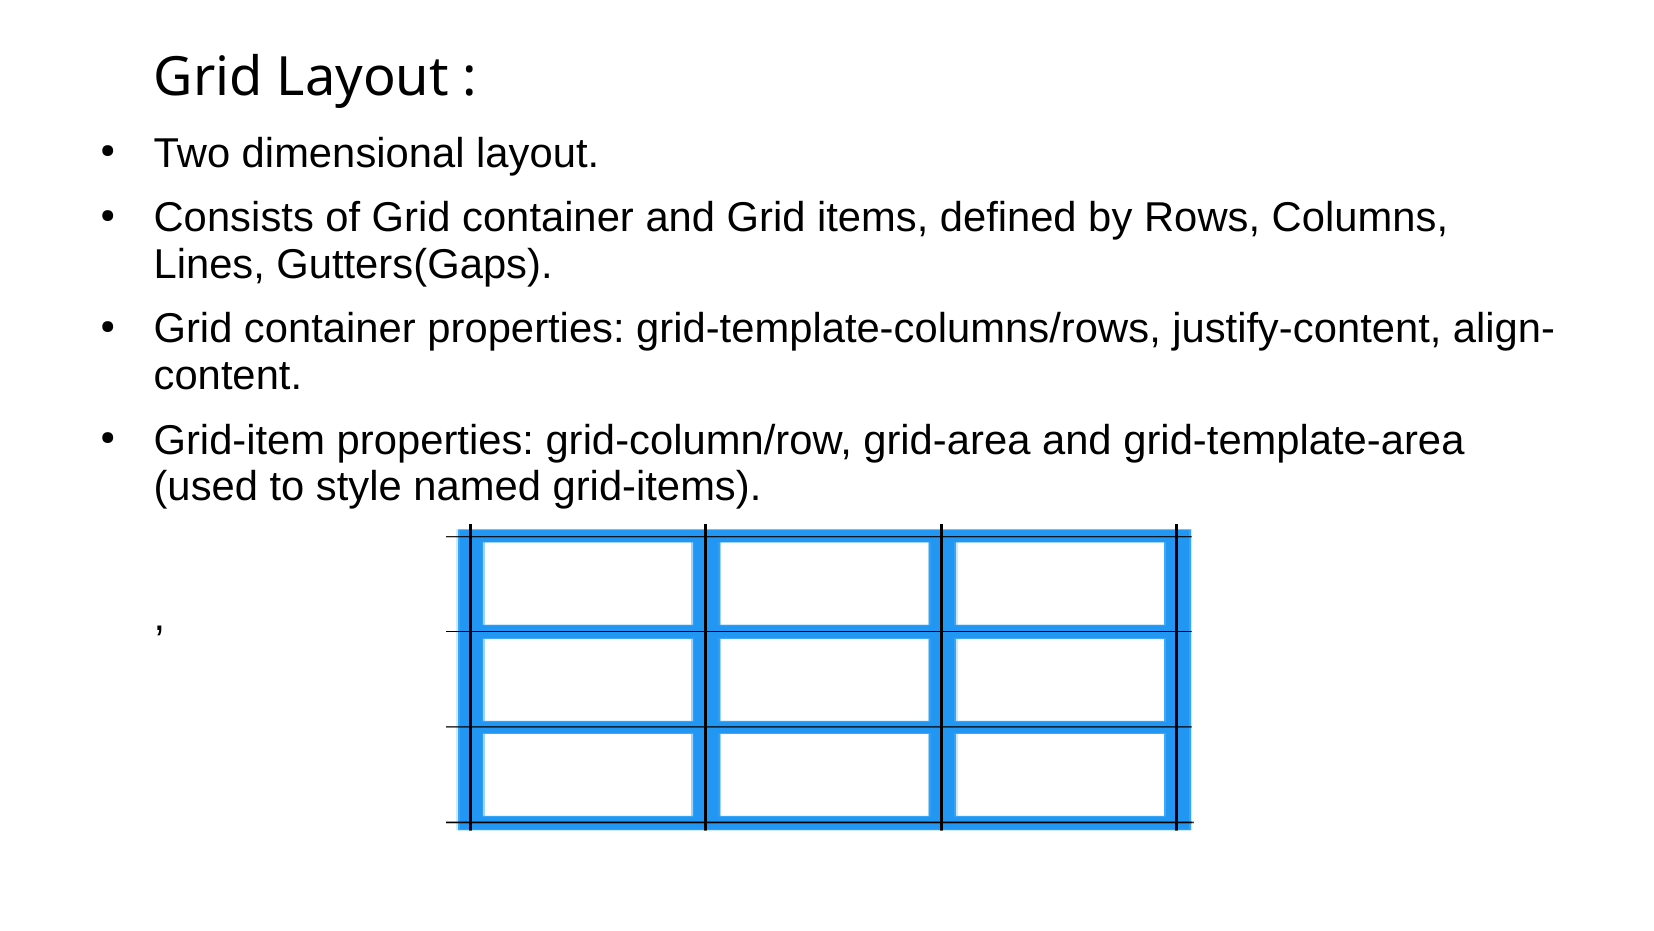

# Grid Layout :
Two dimensional layout.
Consists of Grid container and Grid items, defined by Rows, Columns, Lines, Gutters(Gaps).
Grid container properties: grid-template-columns/rows, justify-content, align-content.
Grid-item properties: grid-column/row, grid-area and grid-template-area (used to style named grid-items).
,